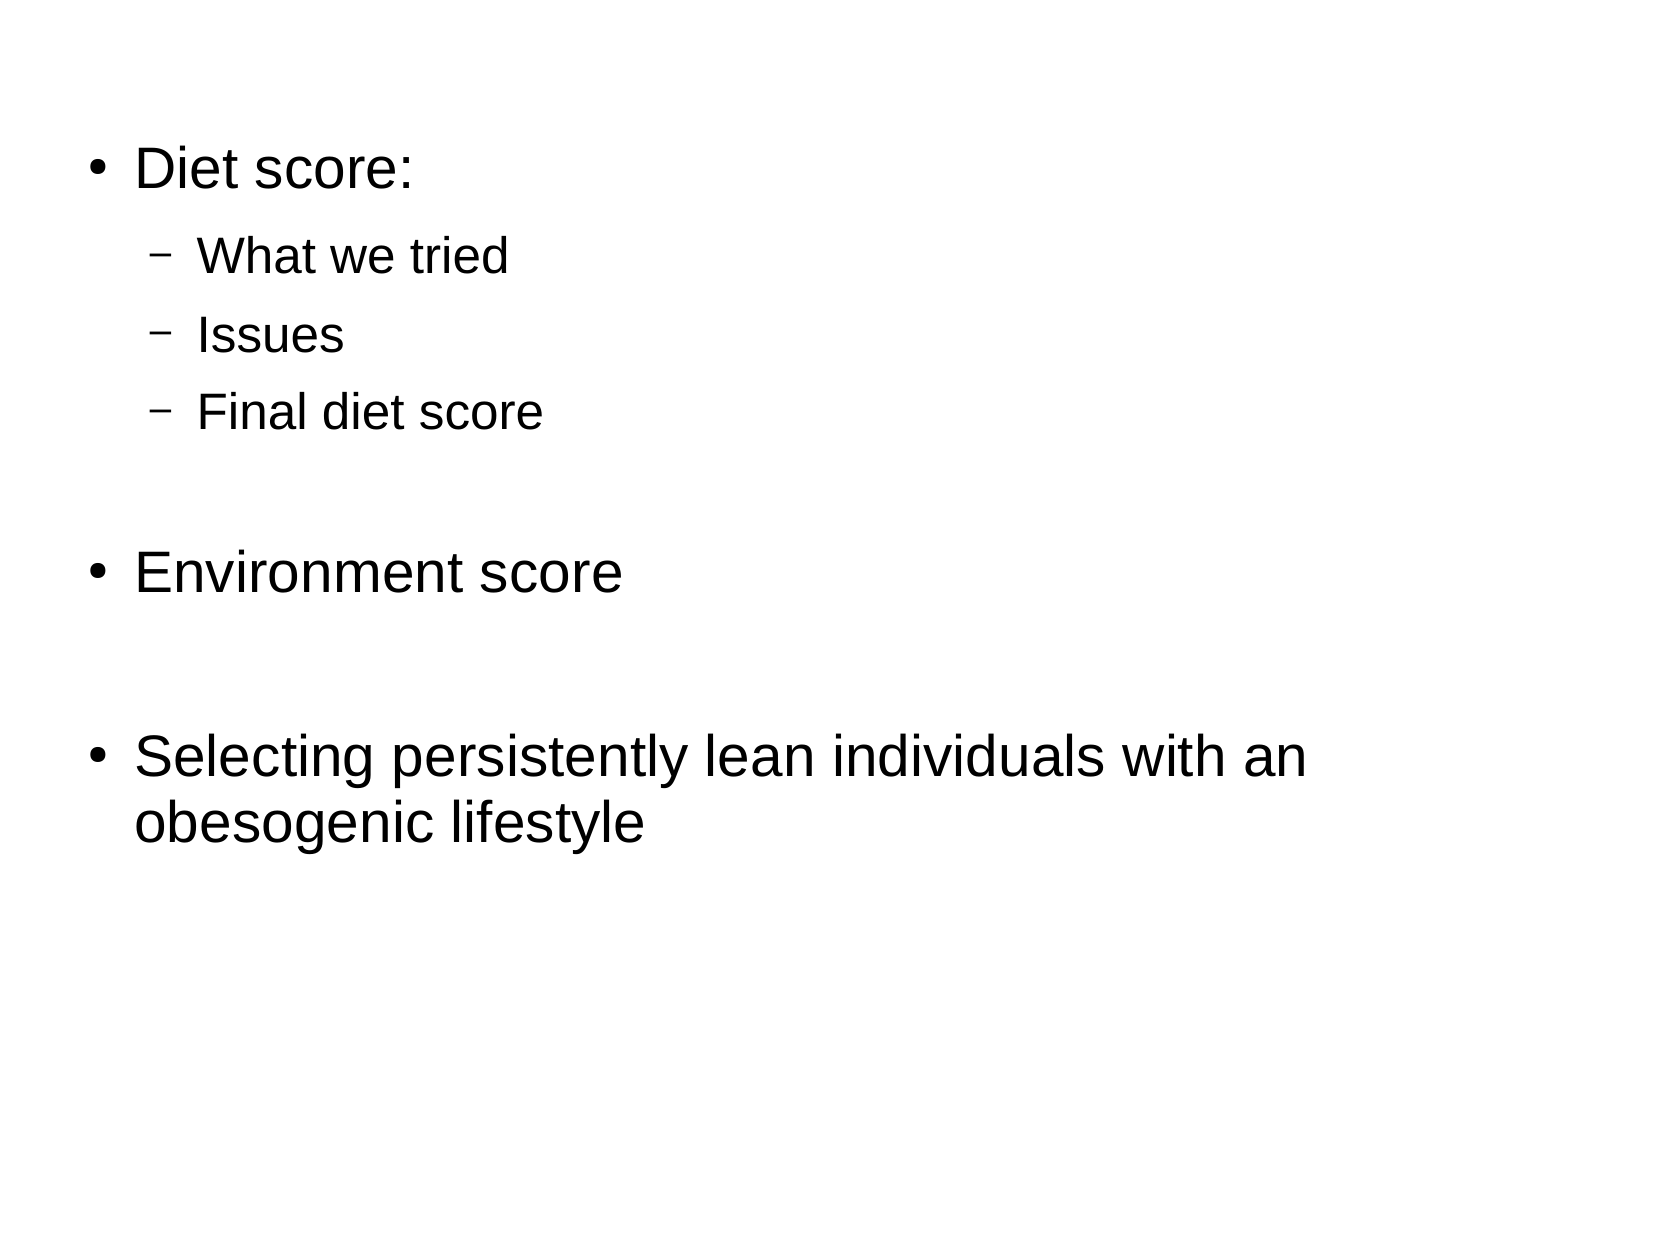

# Diet score:
What we tried
Issues
Final diet score
Environment score
Selecting persistently lean individuals with an obesogenic lifestyle